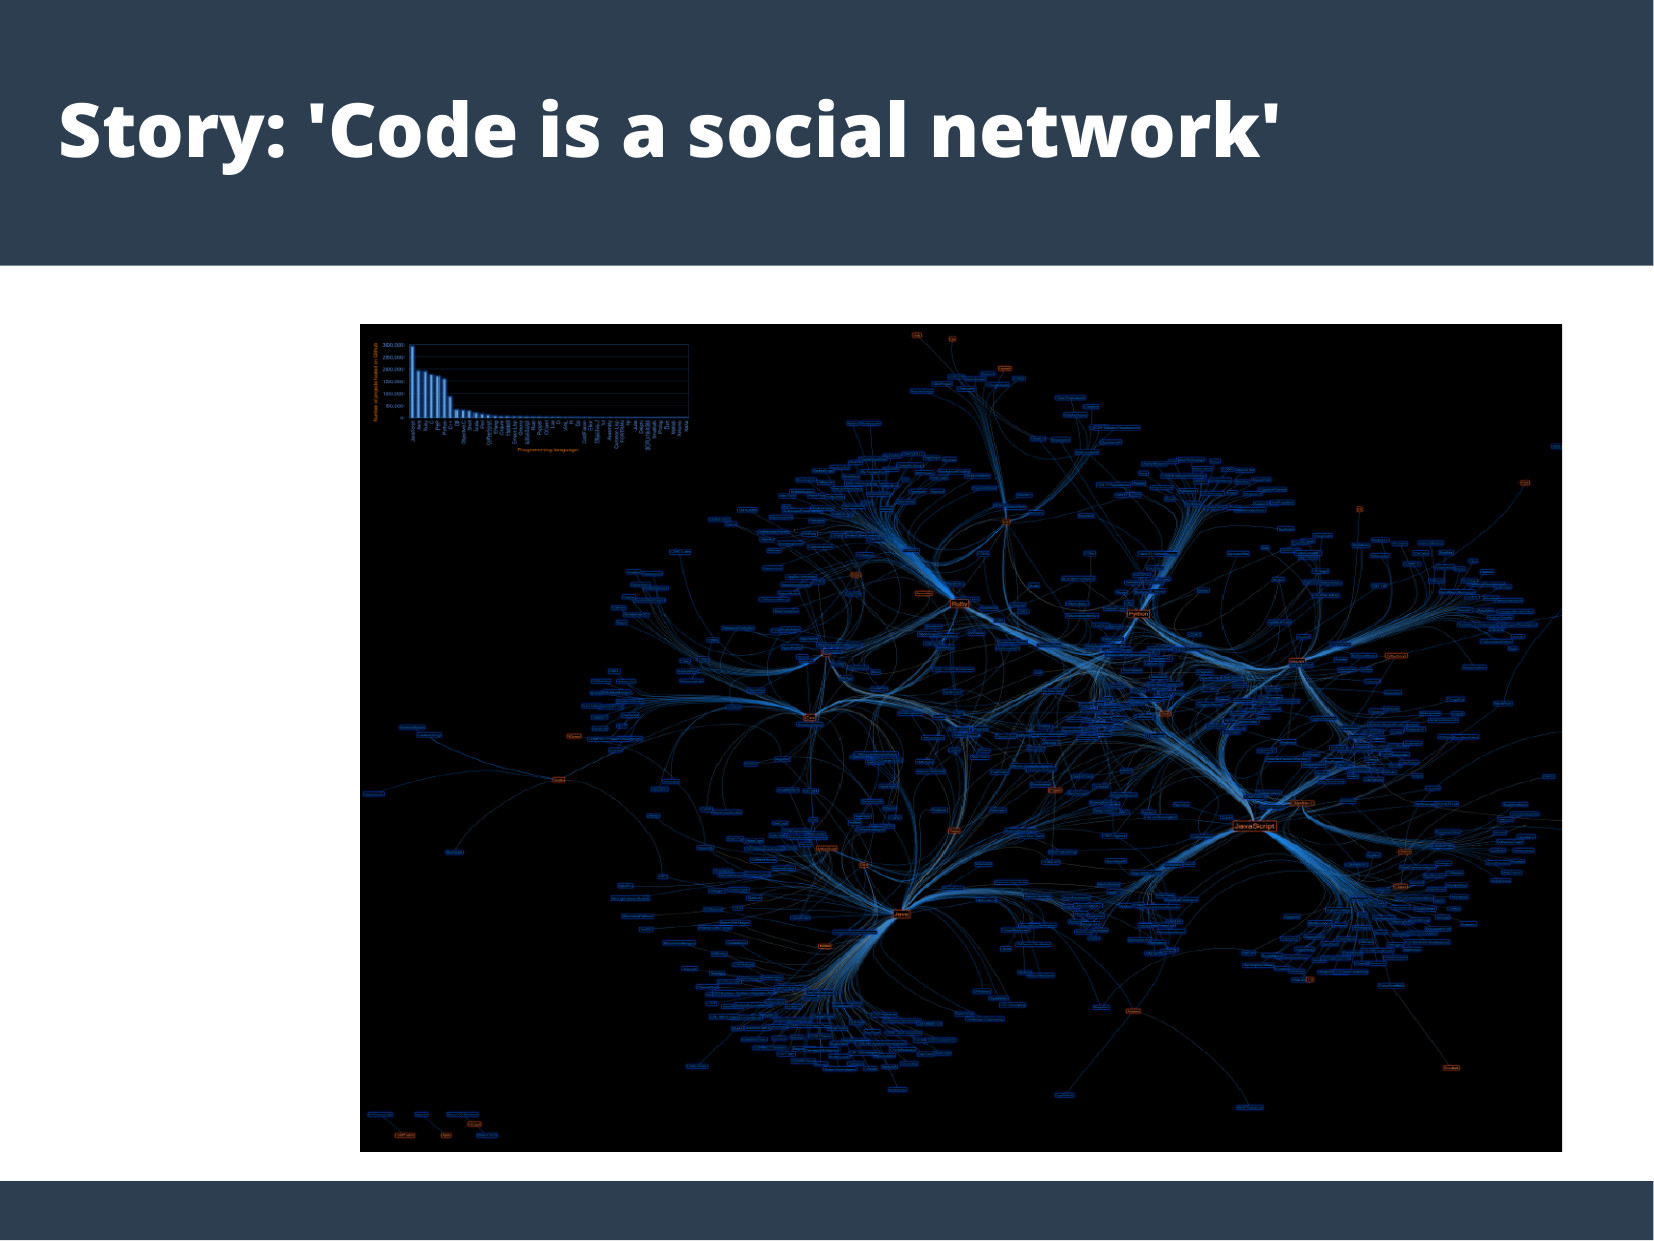

# Story: 'Code is a social network'